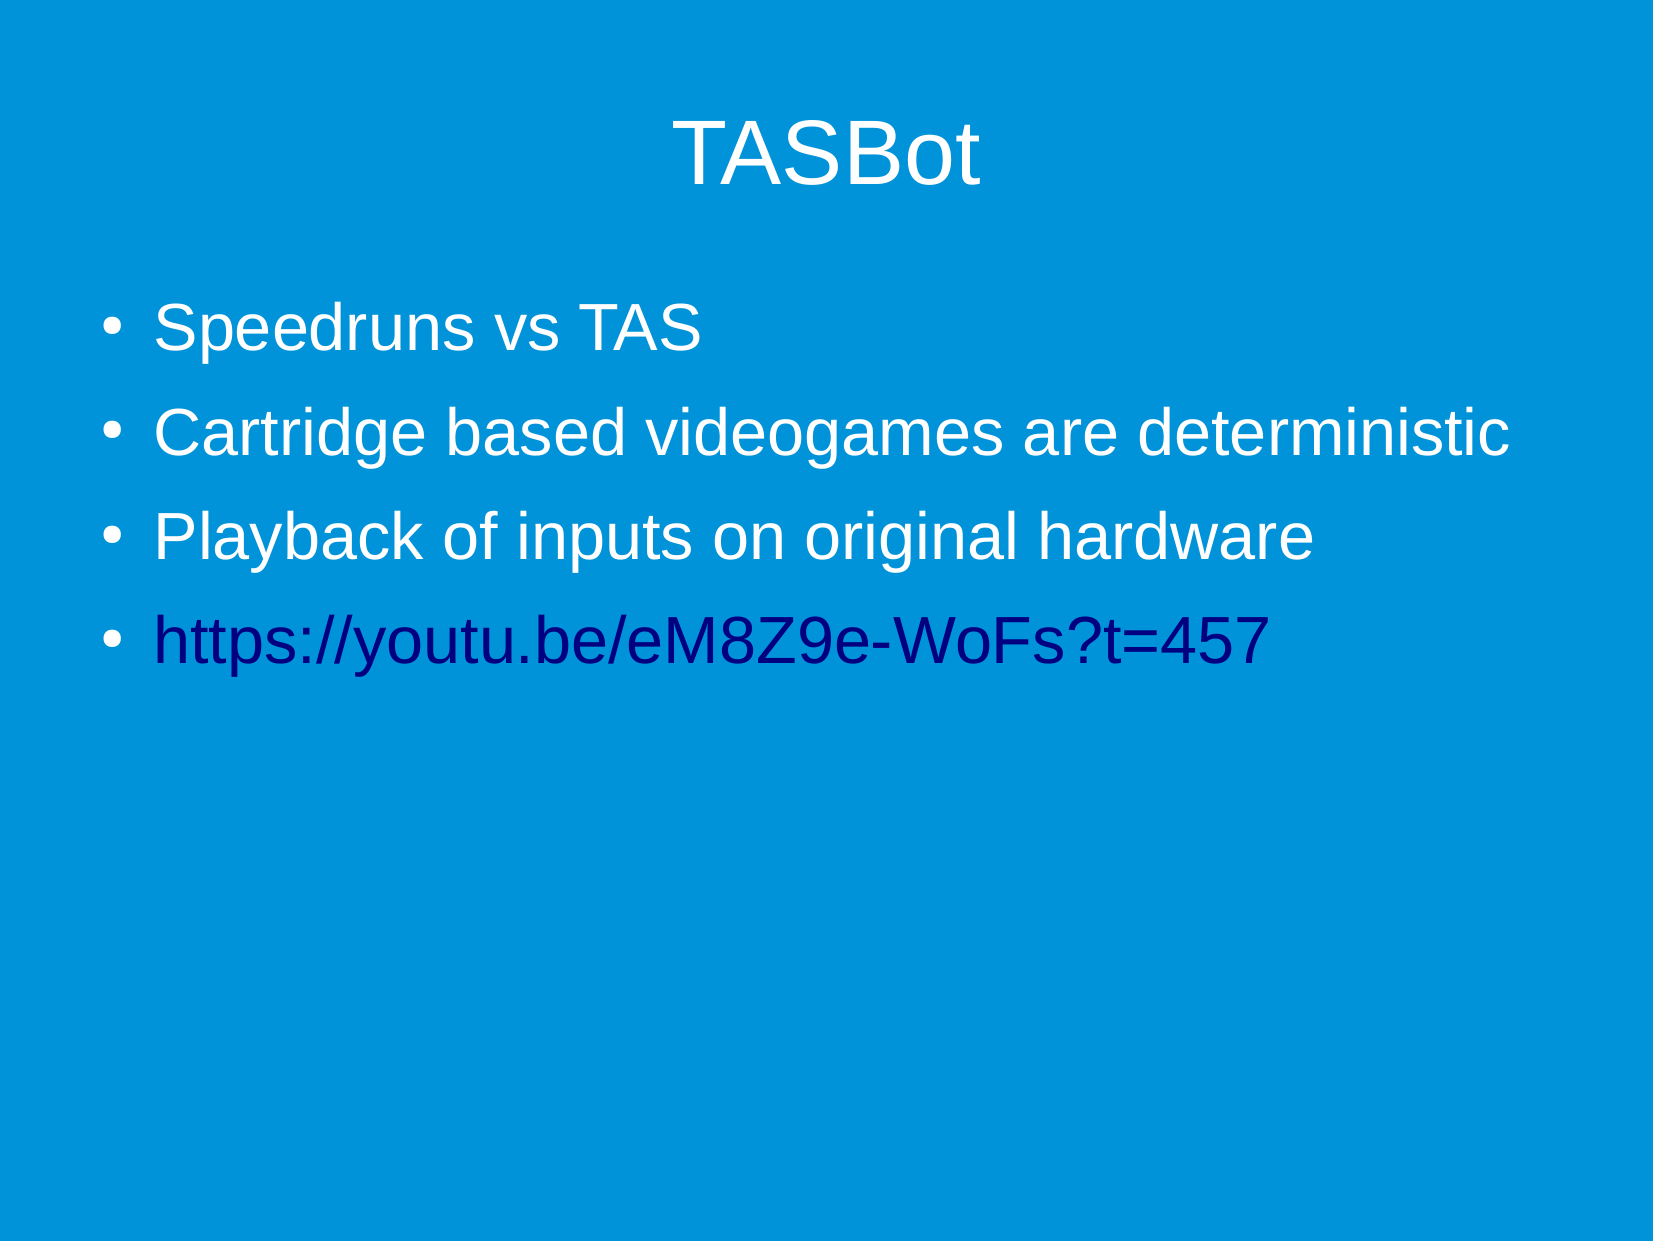

# TASBot
Speedruns vs TAS
Cartridge based videogames are deterministic
Playback of inputs on original hardware
https://youtu.be/eM8Z9e-WoFs?t=457